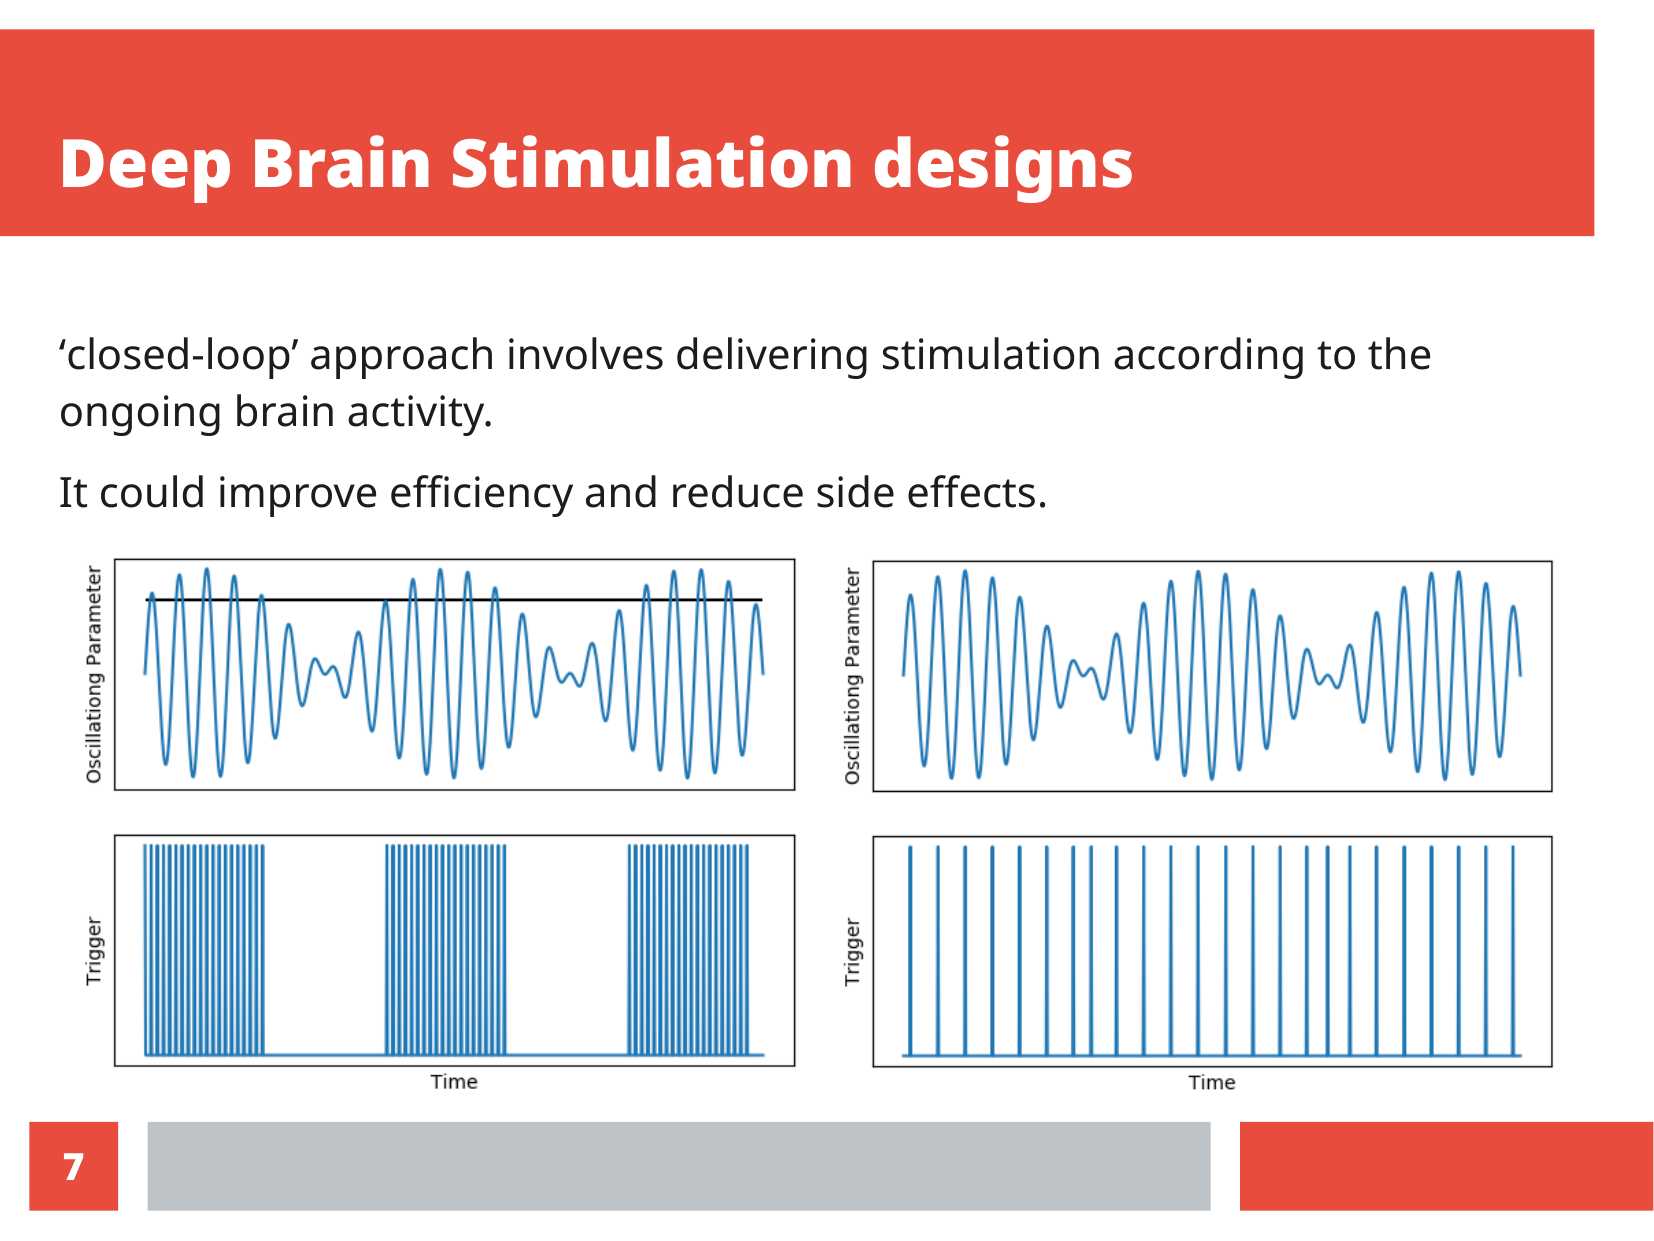

# Deep Brain Stimulation designs
‘closed-loop’ approach involves delivering stimulation according to the ongoing brain activity.
It could improve efficiency and reduce side effects.
7